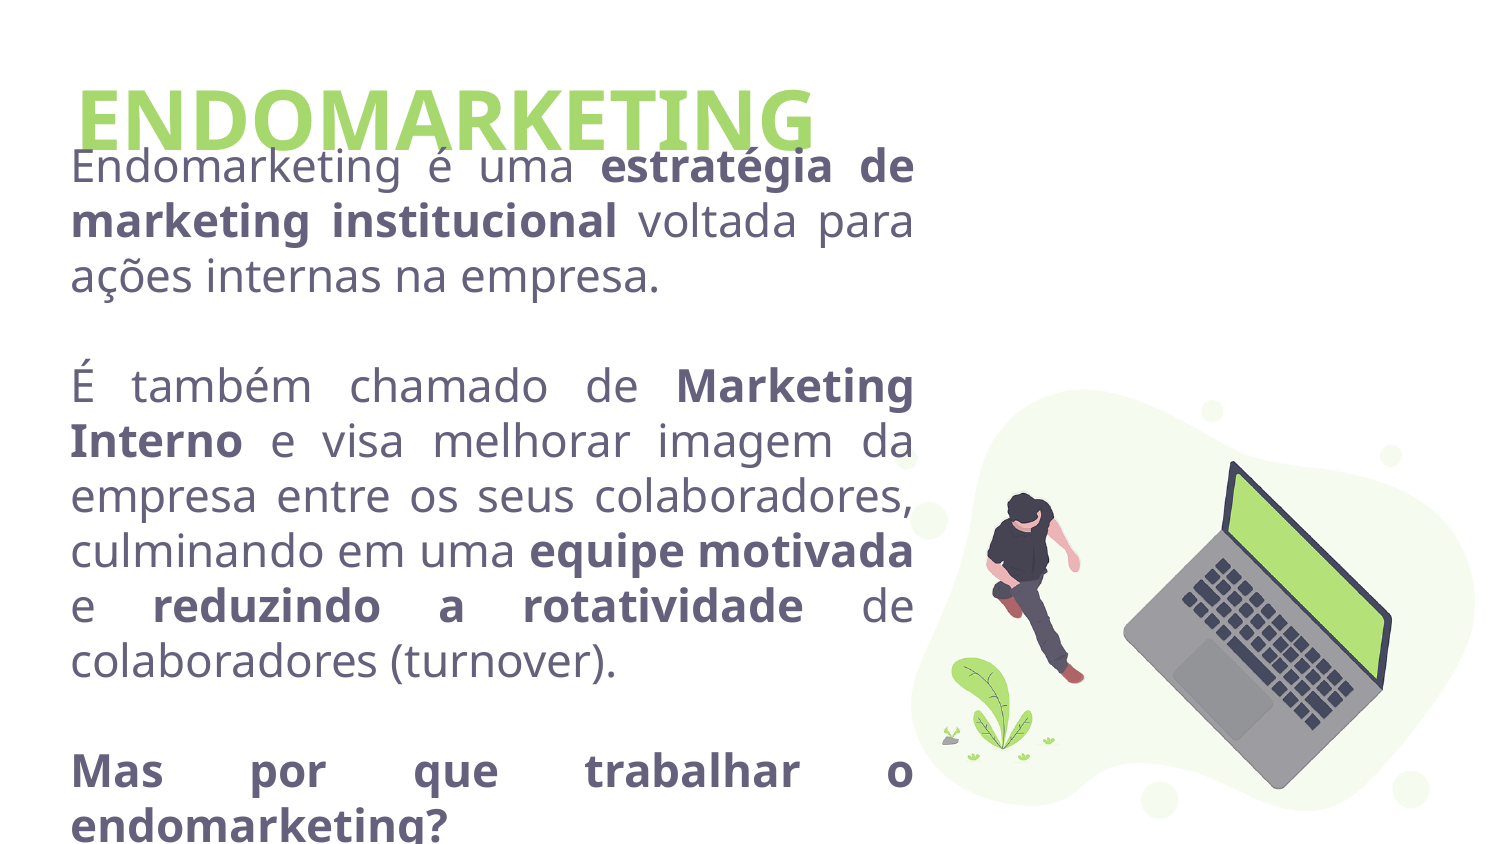

# ENDOMARKETING
Endomarketing é uma estratégia de marketing institucional voltada para ações internas na empresa.
É também chamado de Marketing Interno e visa melhorar imagem da empresa entre os seus colaboradores, culminando em uma equipe motivada e reduzindo a rotatividade de colaboradores (turnover).
Mas por que trabalhar o endomarketing?